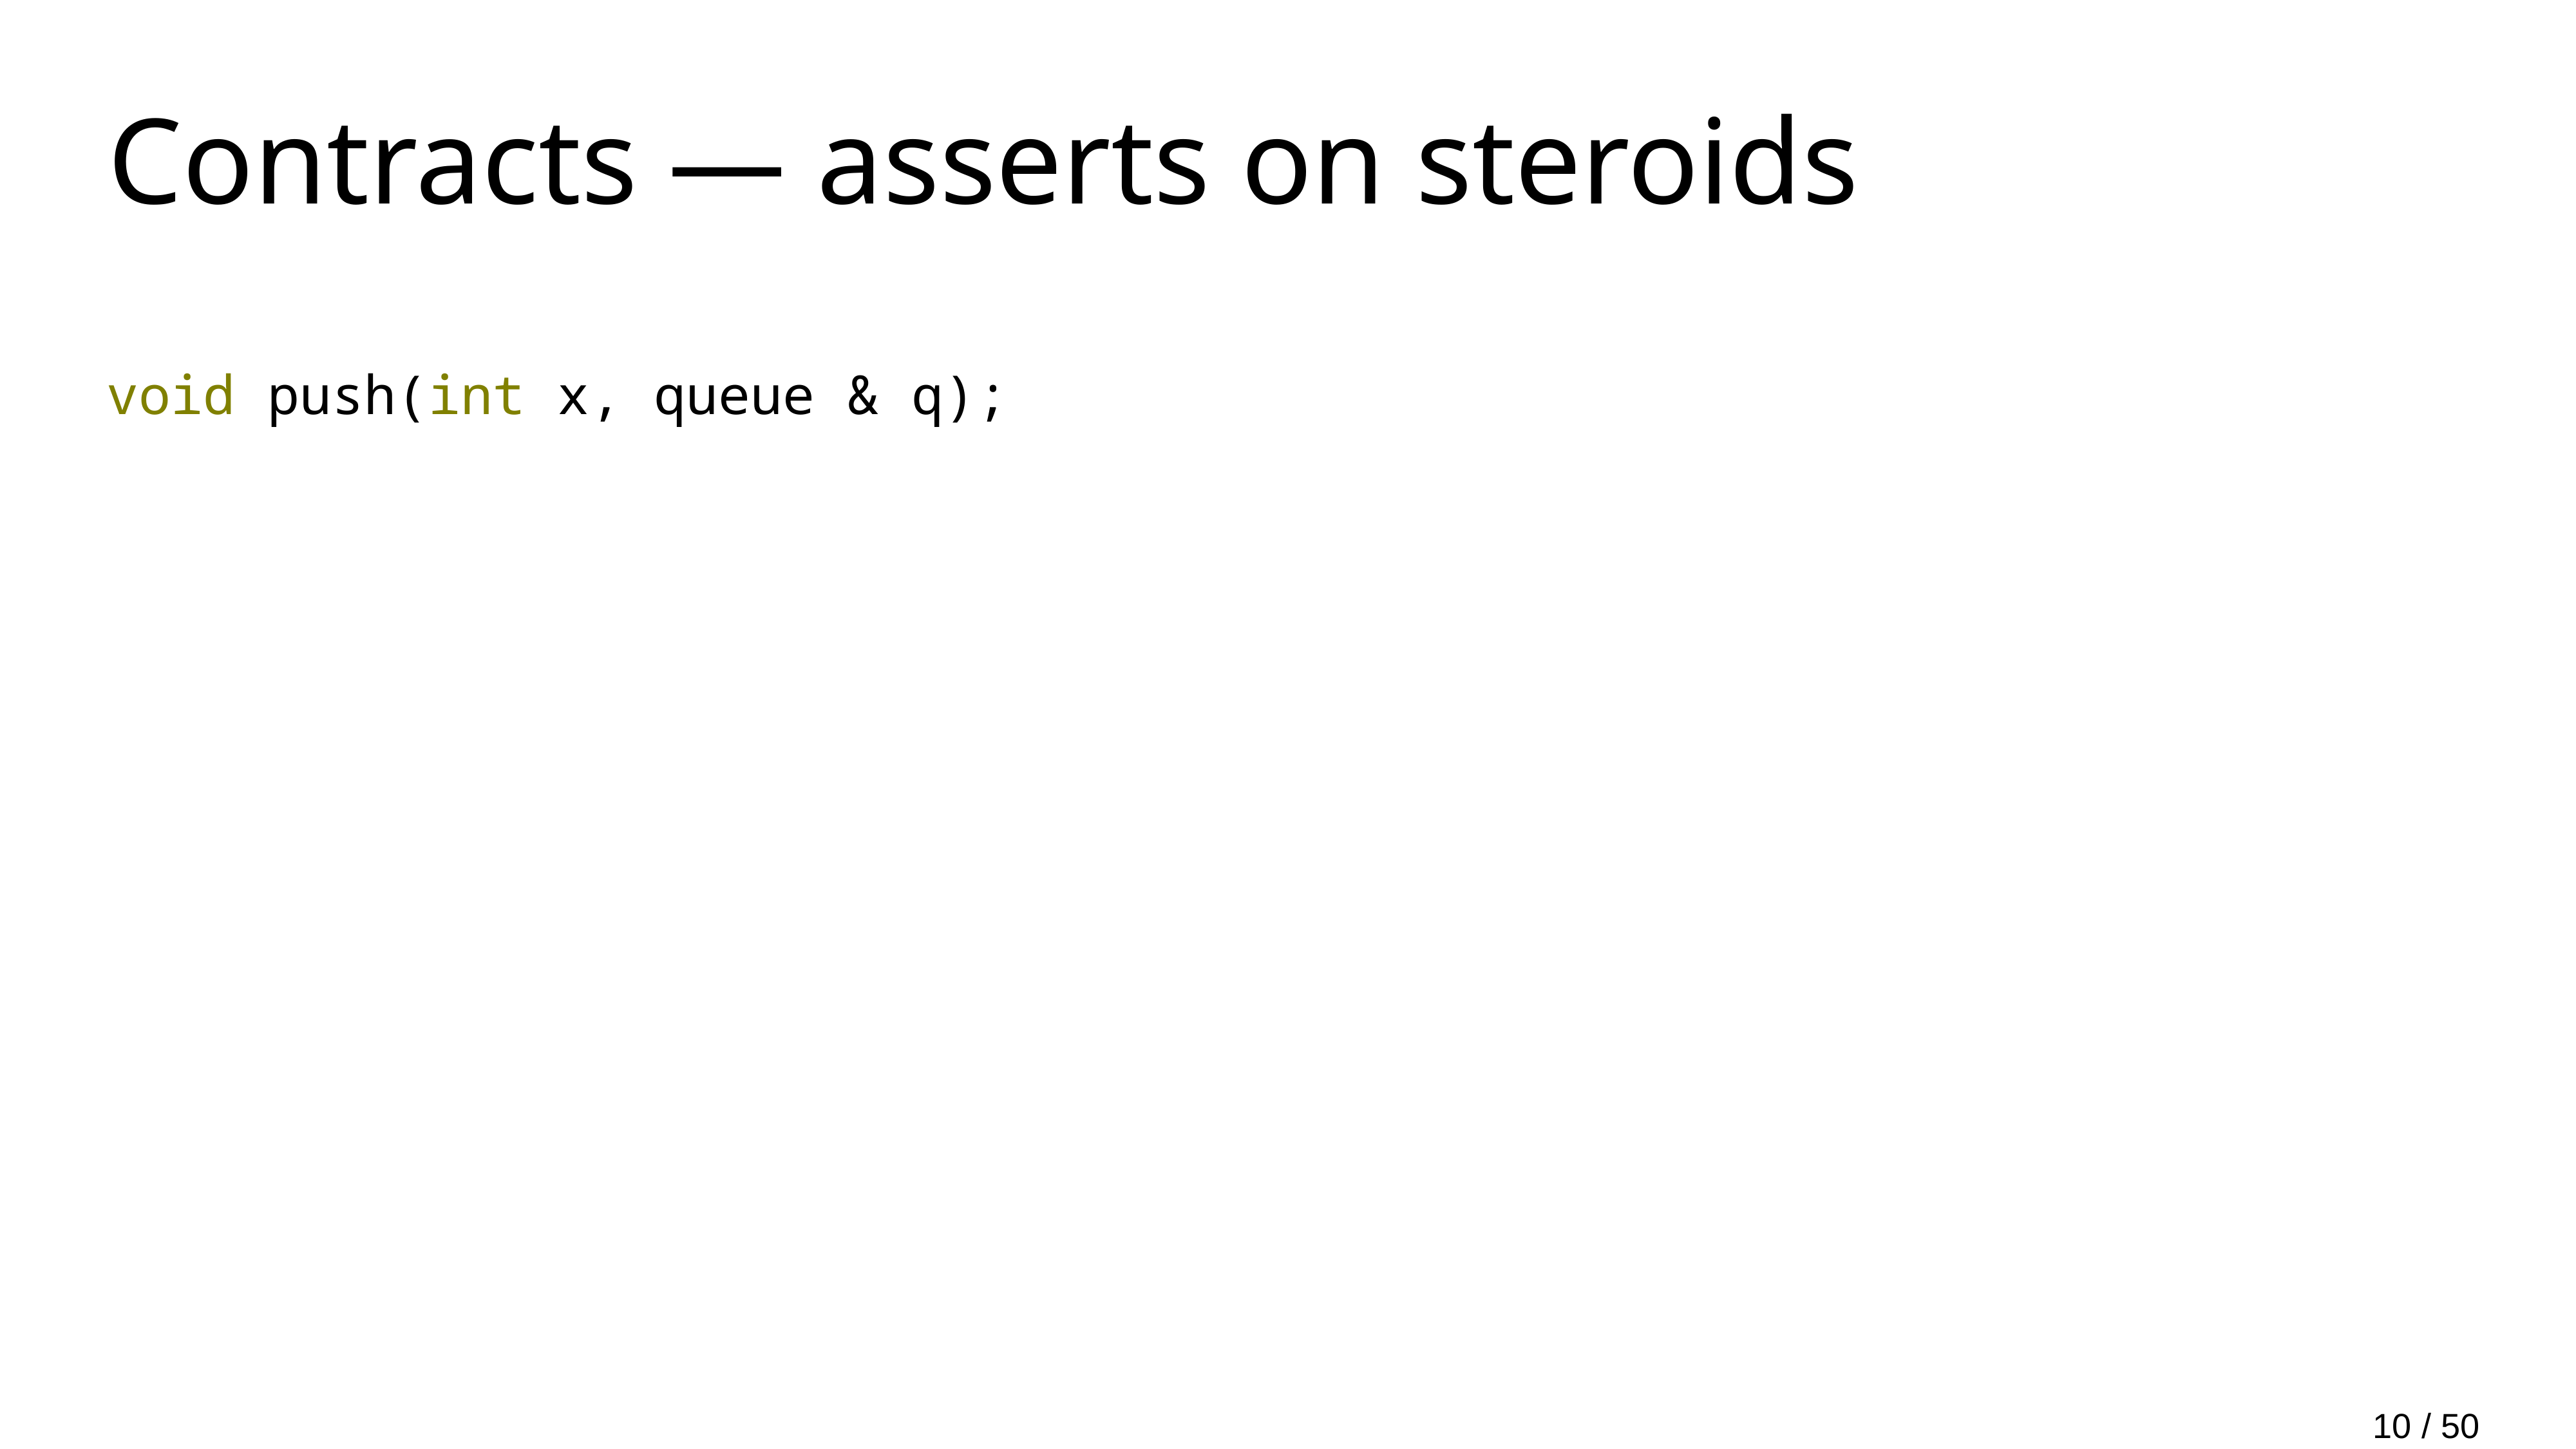

# Contracts — asserts on steroids
void push(int x, queue & q);